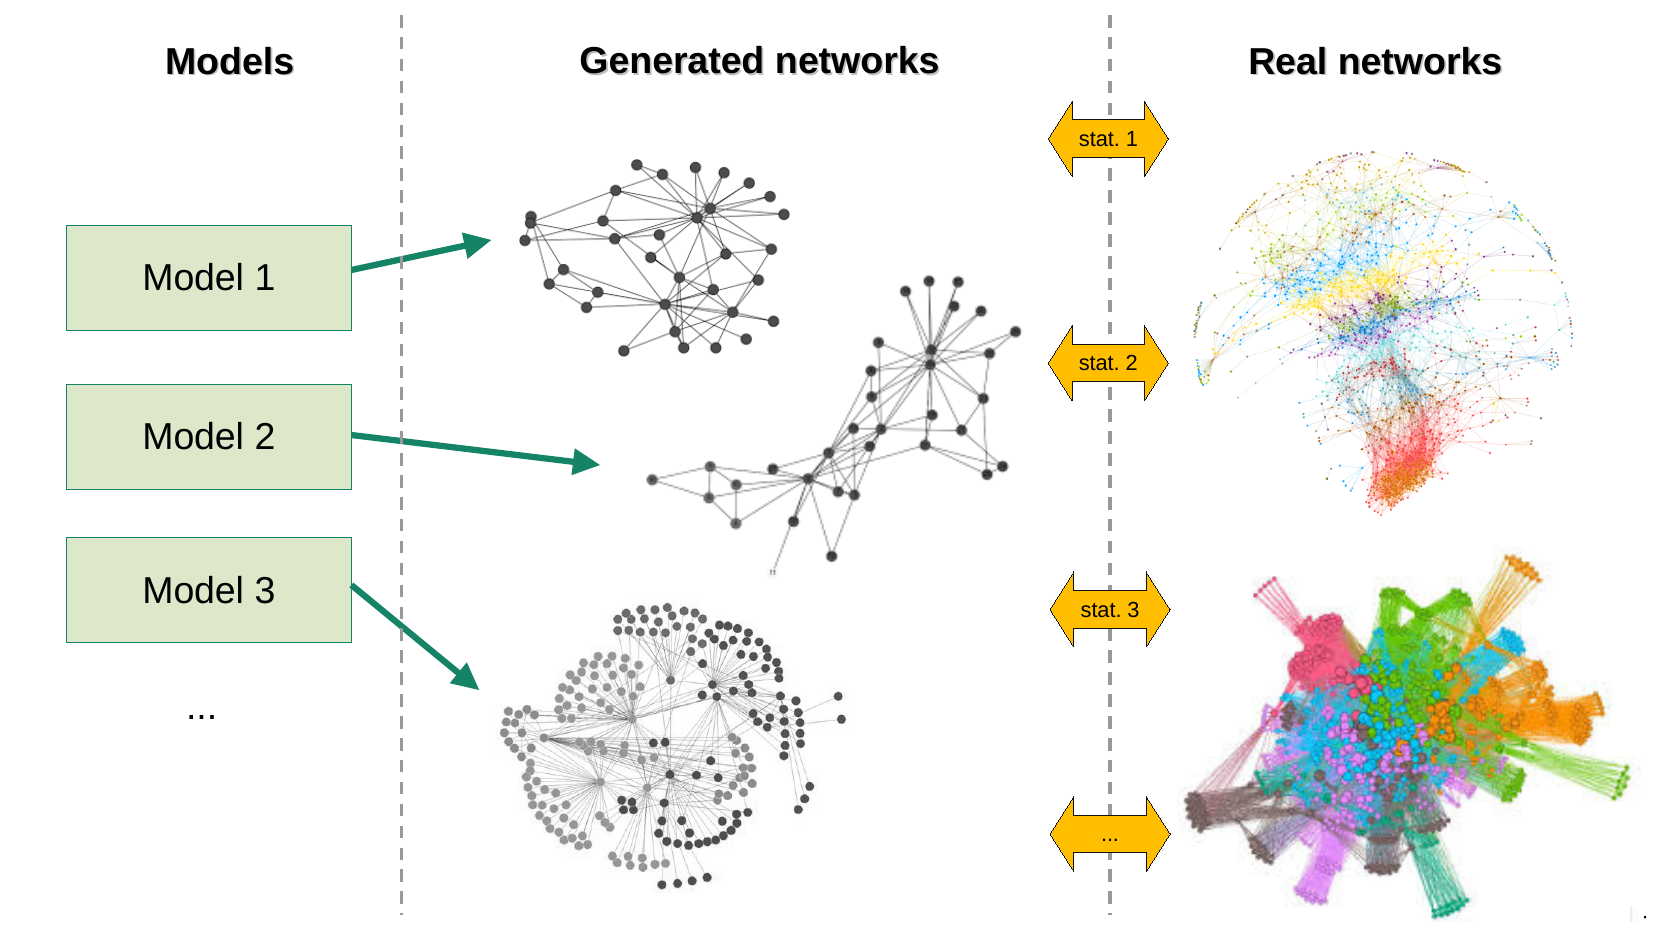

Generated networks
Models
Real networks
stat. 1
Model 1
stat. 2
Model 2
Model 3
stat. 3
...
...
8